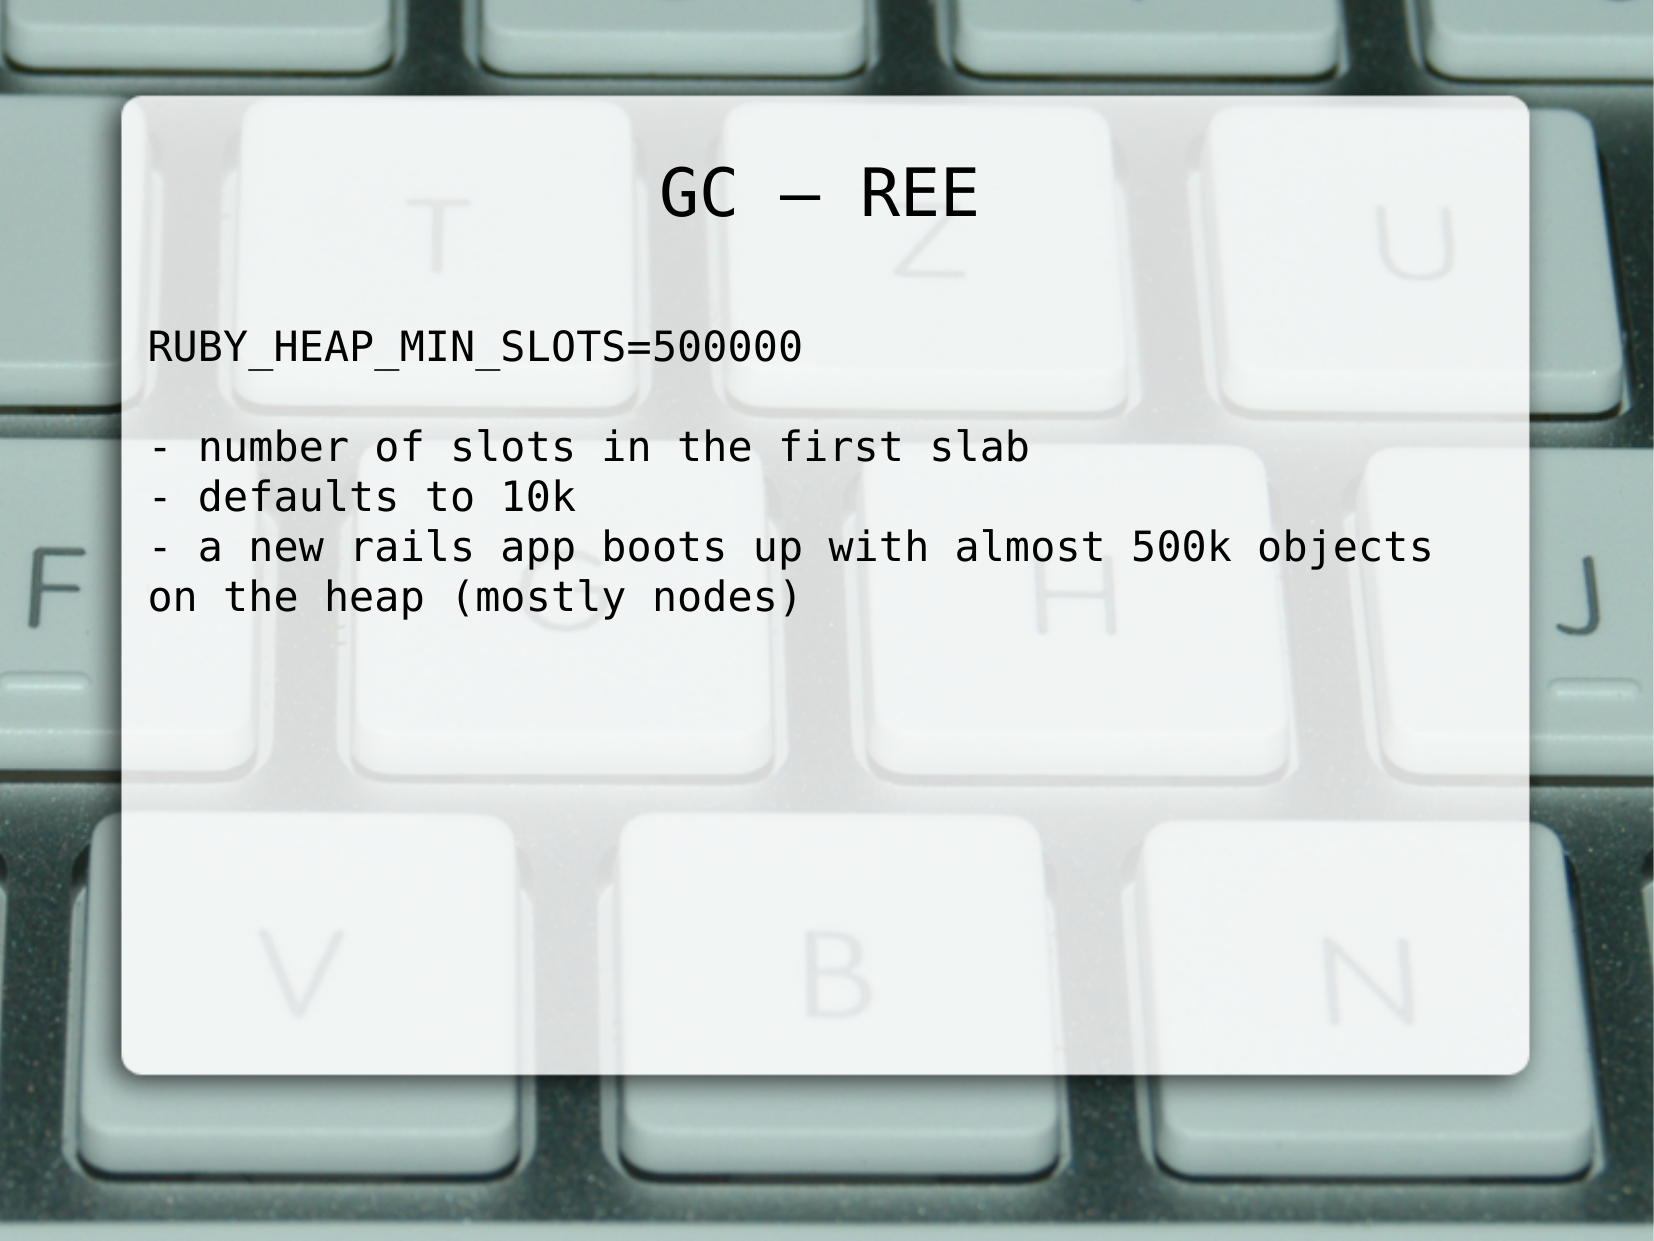

# GC – REE
RUBY_HEAP_MIN_SLOTS=500000
- number of slots in the first slab
- defaults to 10k
- a new rails app boots up with almost 500k objects on the heap (mostly nodes)